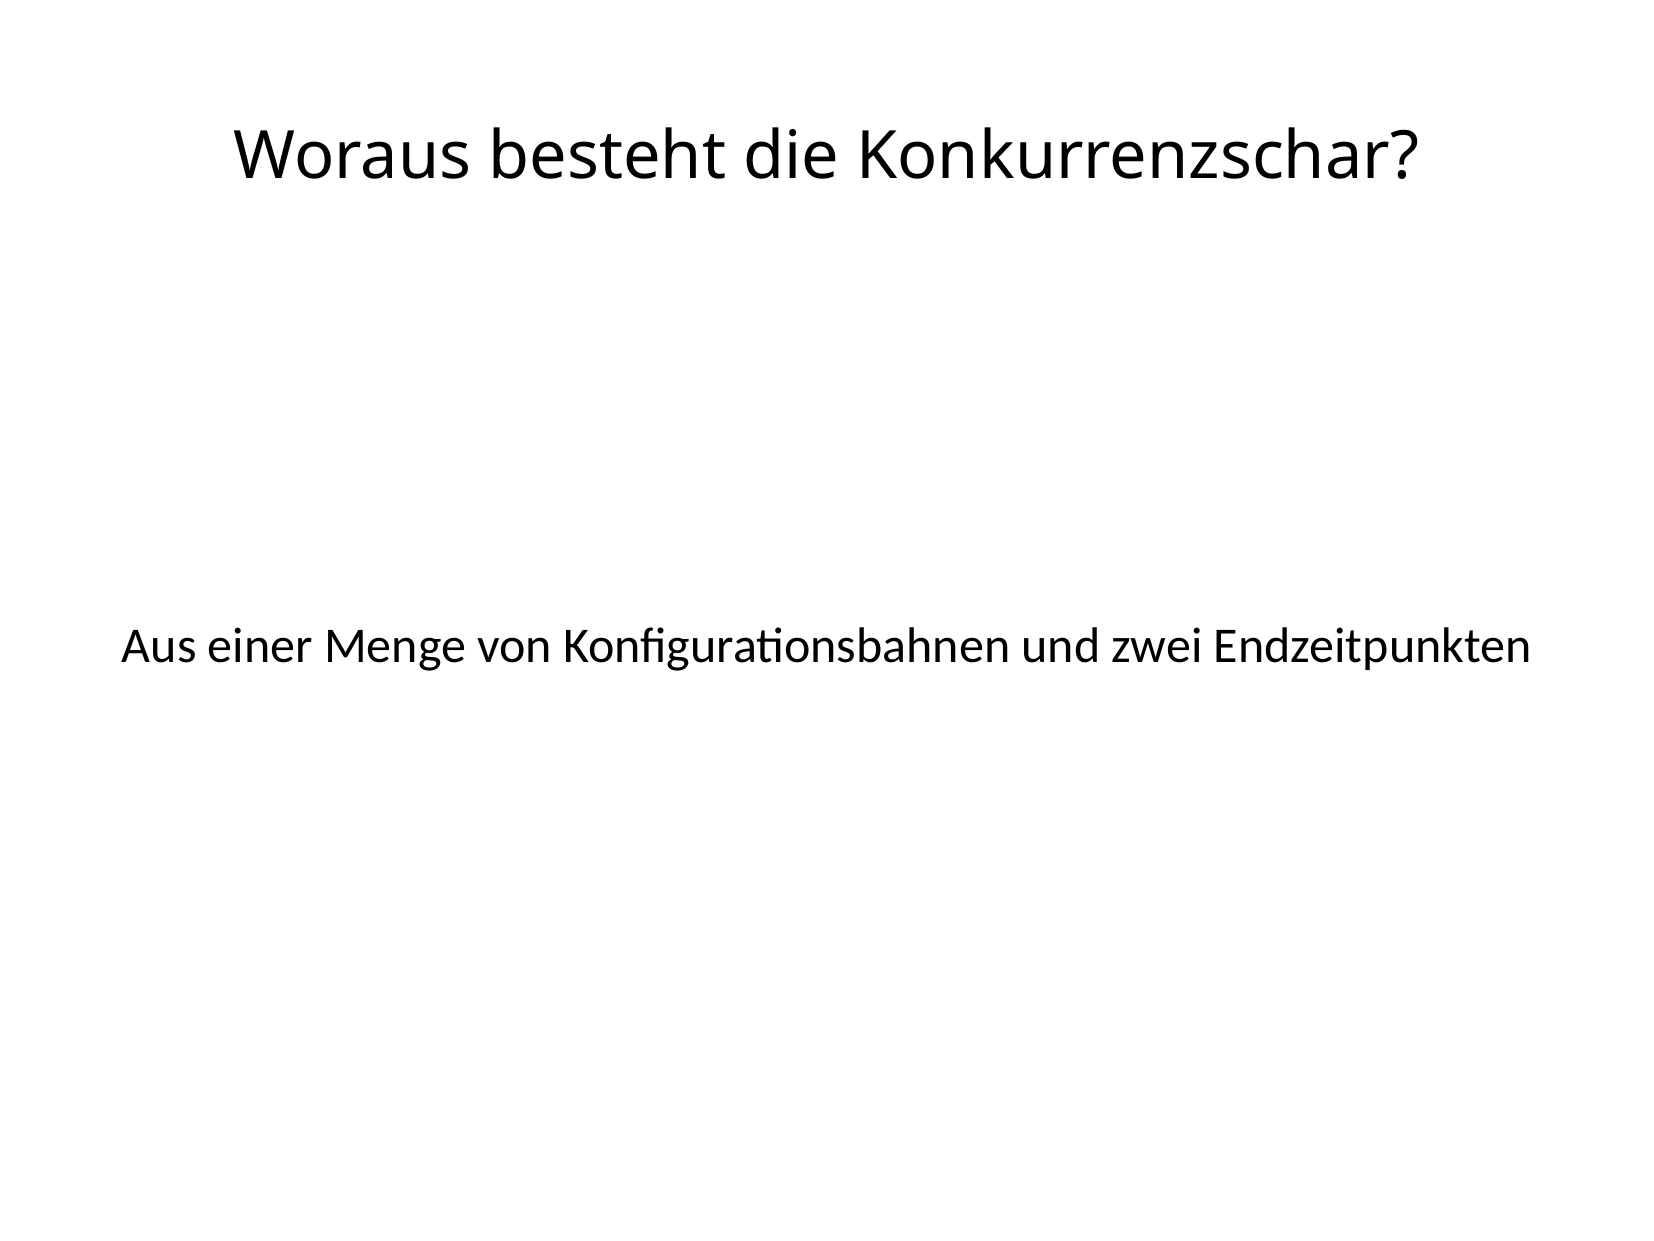

# Woraus besteht die Konkurrenzschar?
Aus einer Menge von Konfigurationsbahnen und zwei Endzeitpunkten